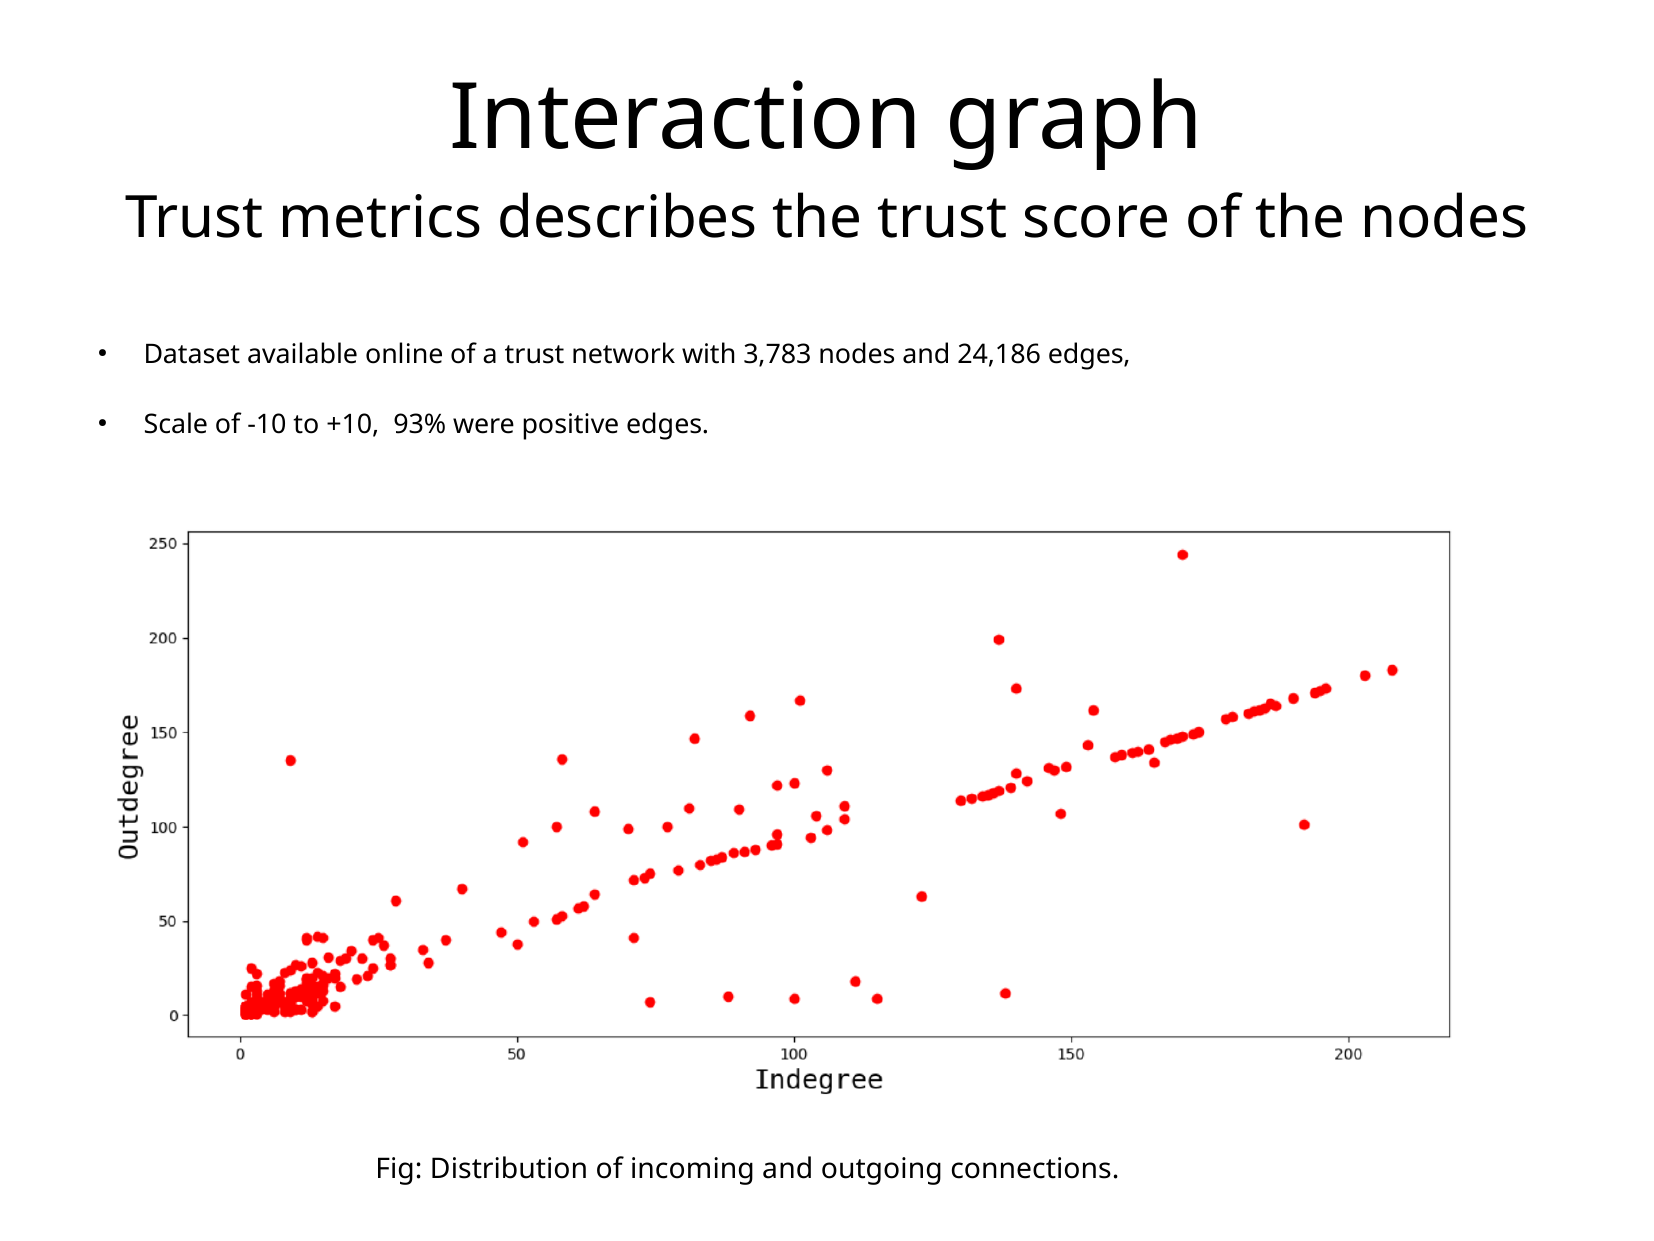

# Interaction graph Trust metrics describes the trust score of the nodes
Dataset available online of a trust network with 3,783 nodes and 24,186 edges,
Scale of -10 to +10, 93% were positive edges.
Fig: Distribution of incoming and outgoing connections.